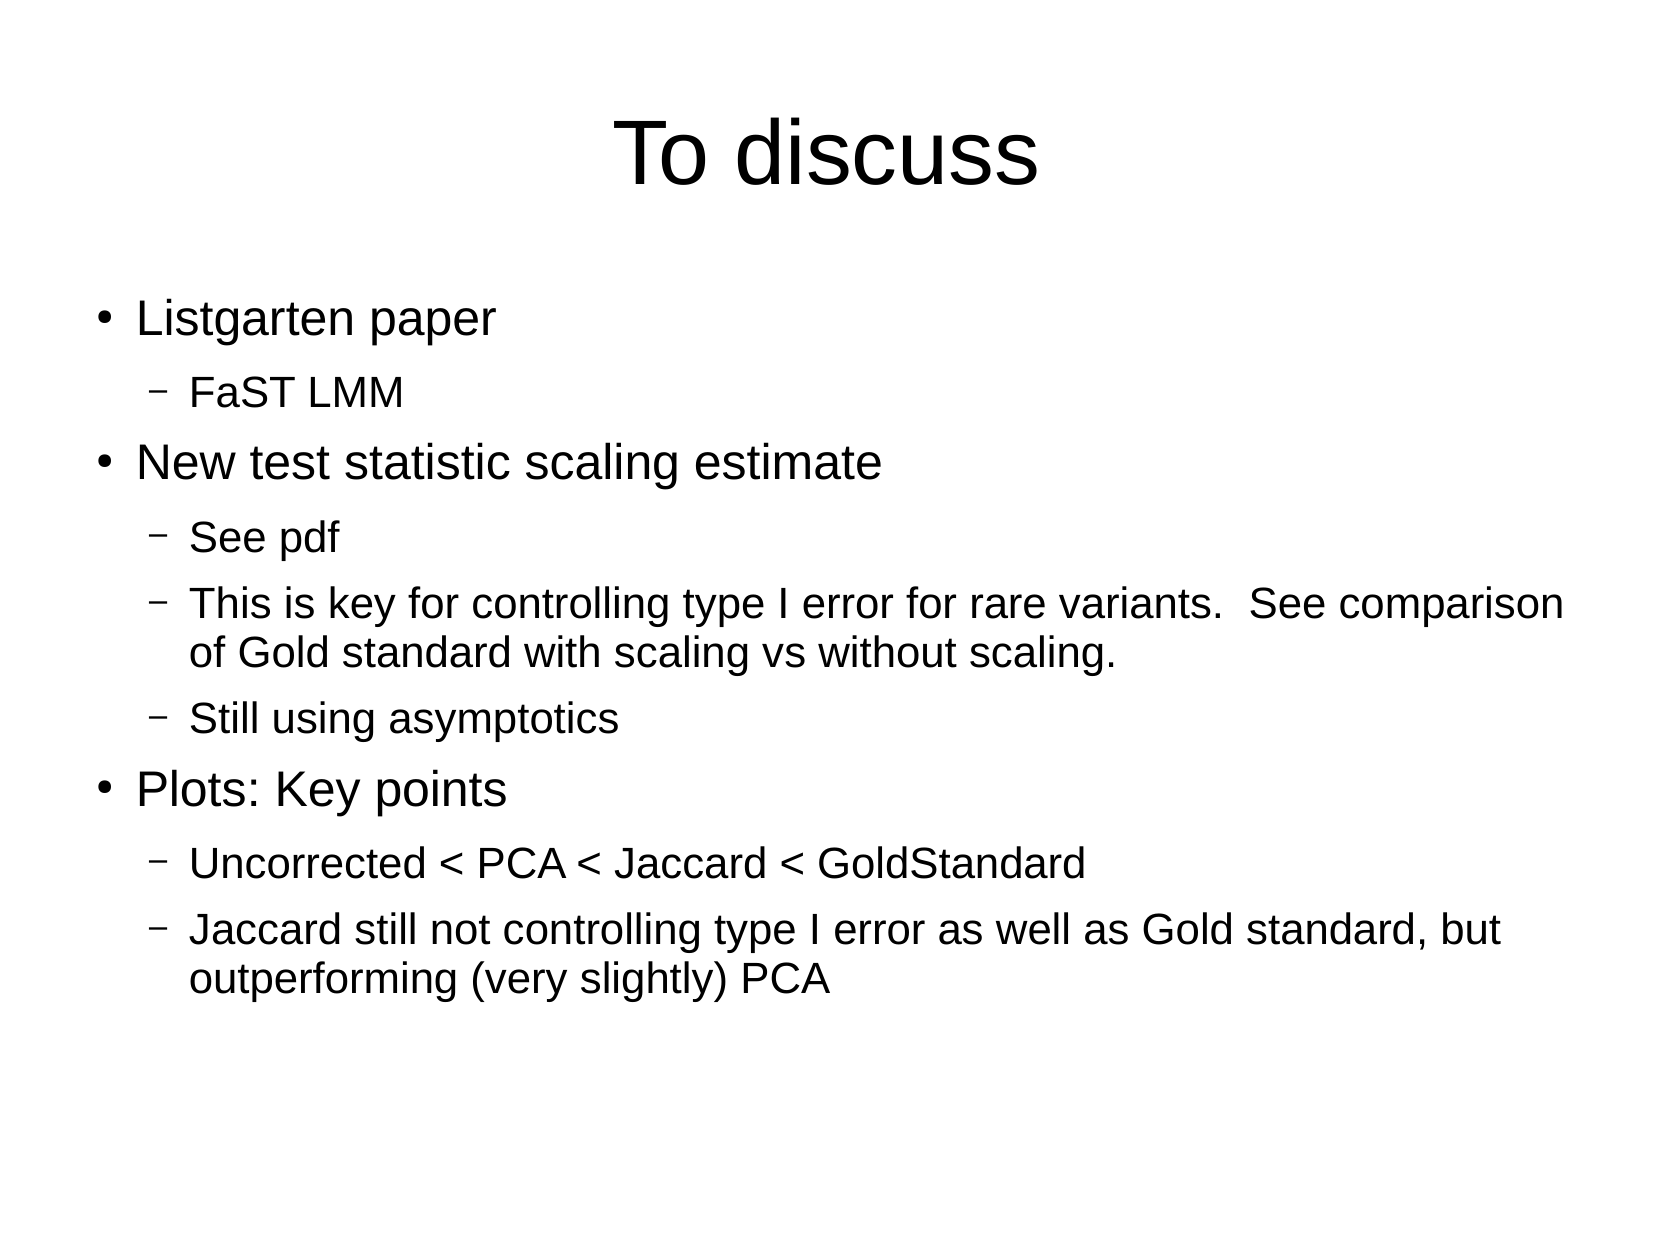

# To discuss
Listgarten paper
FaST LMM
New test statistic scaling estimate
See pdf
This is key for controlling type I error for rare variants. See comparison of Gold standard with scaling vs without scaling.
Still using asymptotics
Plots: Key points
Uncorrected < PCA < Jaccard < GoldStandard
Jaccard still not controlling type I error as well as Gold standard, but outperforming (very slightly) PCA